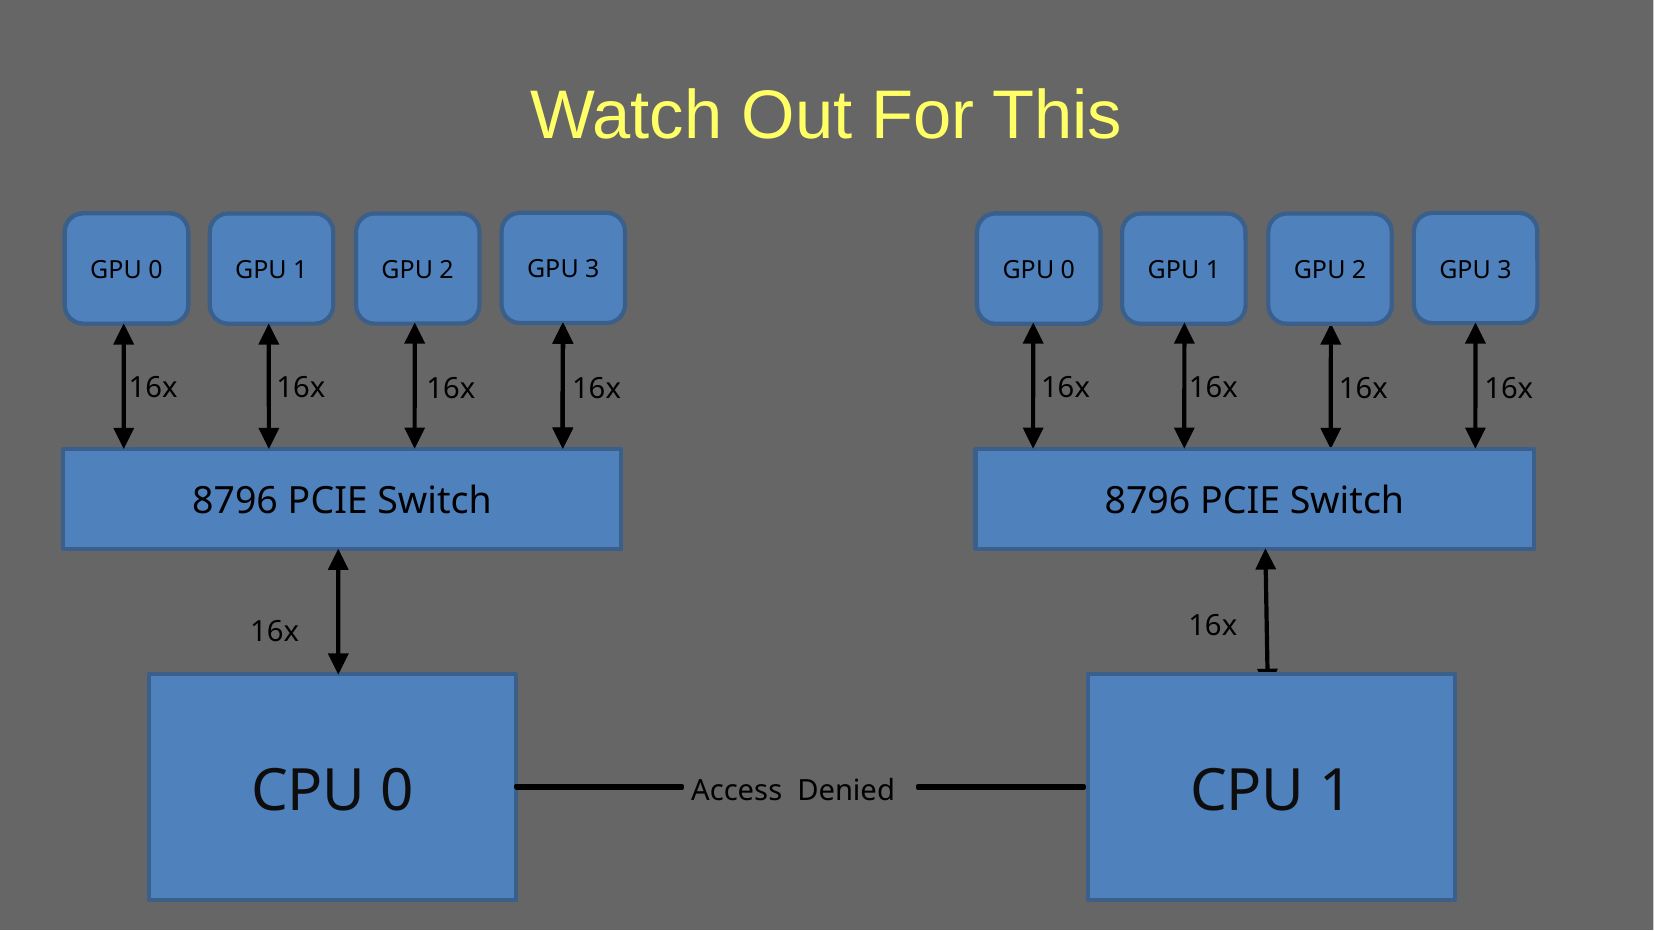

# Watch Out For This
GPU 3
GPU 3
GPU 0
GPU 0
GPU 1
GPU 0
GPU 2
GPU 0
GPU 1
GPU 2
16x
16x
16x
16x
16x
16x
16x
16x
8796 PCIE Switch
8796 PCIE Switch
16x
16x
CPU 0
CPU 1
Access Denied